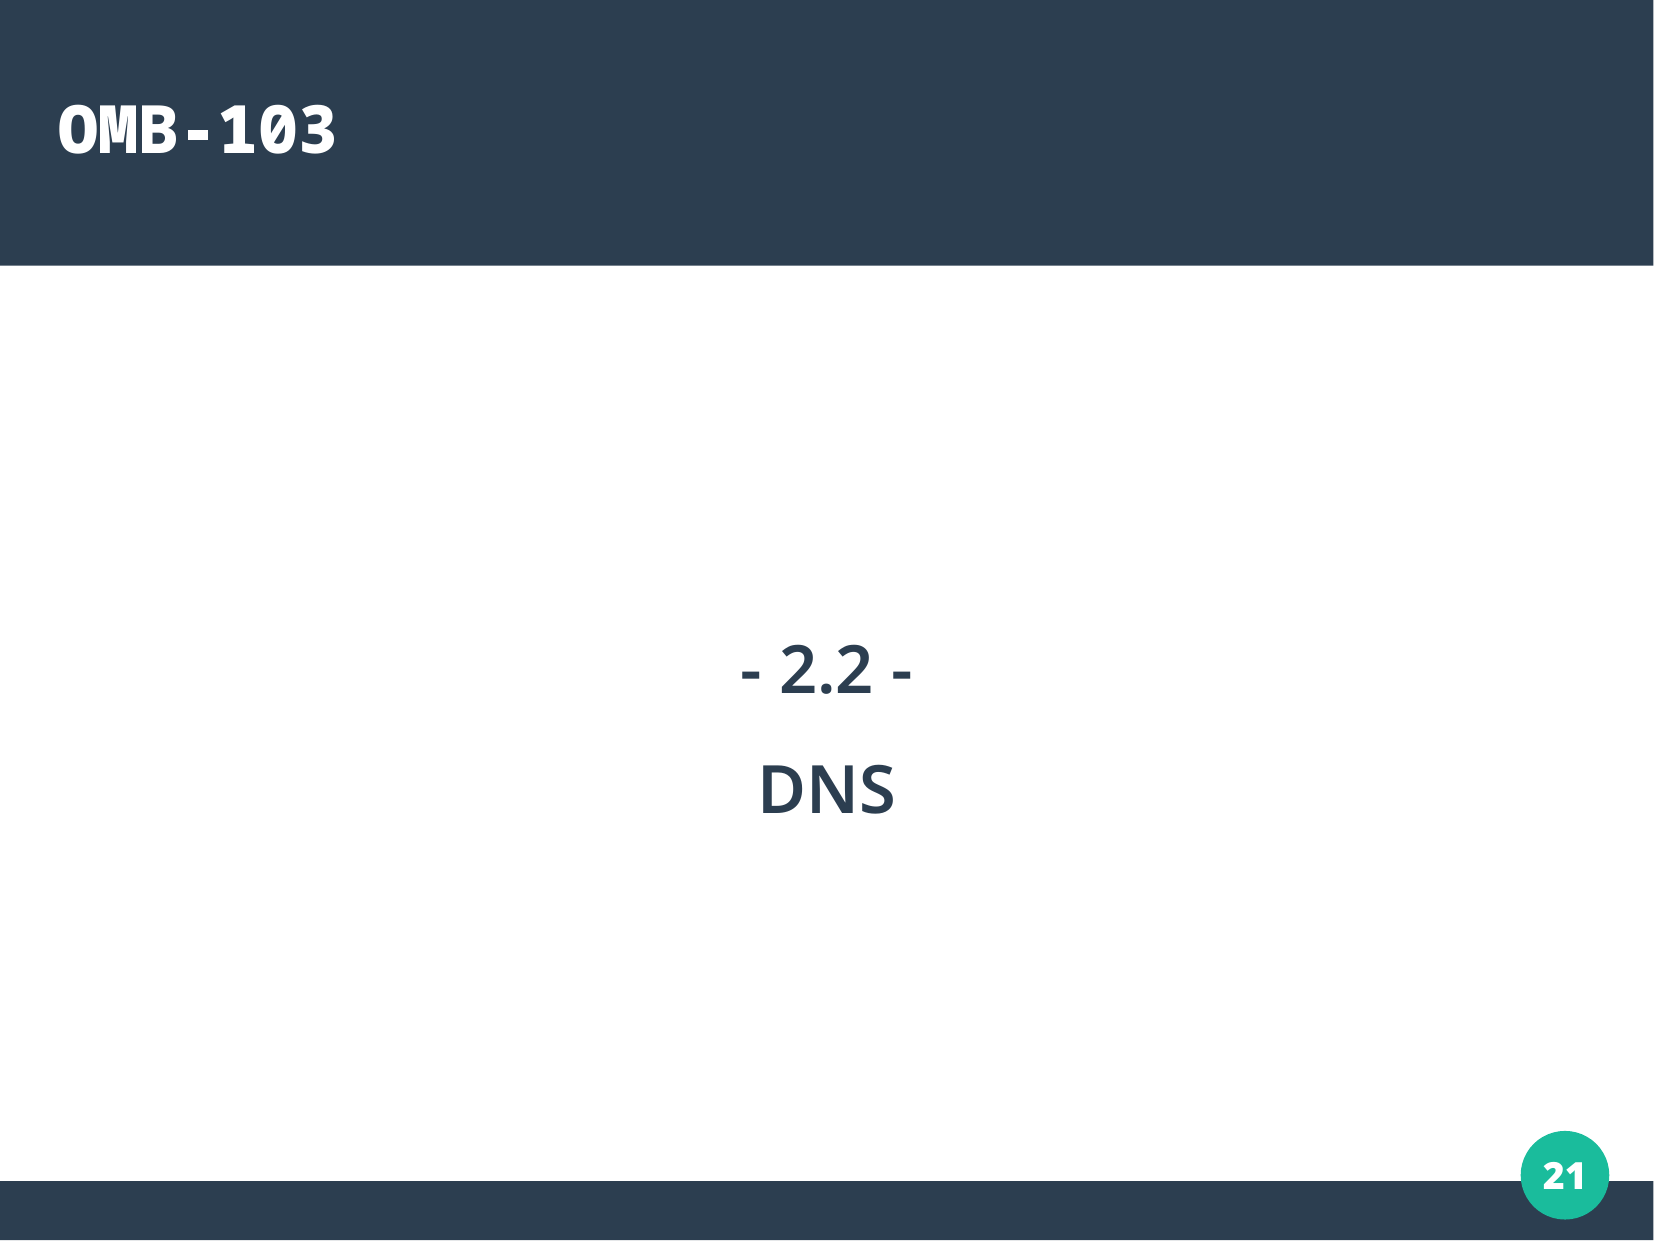

# OMB-103
- 2.2 -
DNS
21